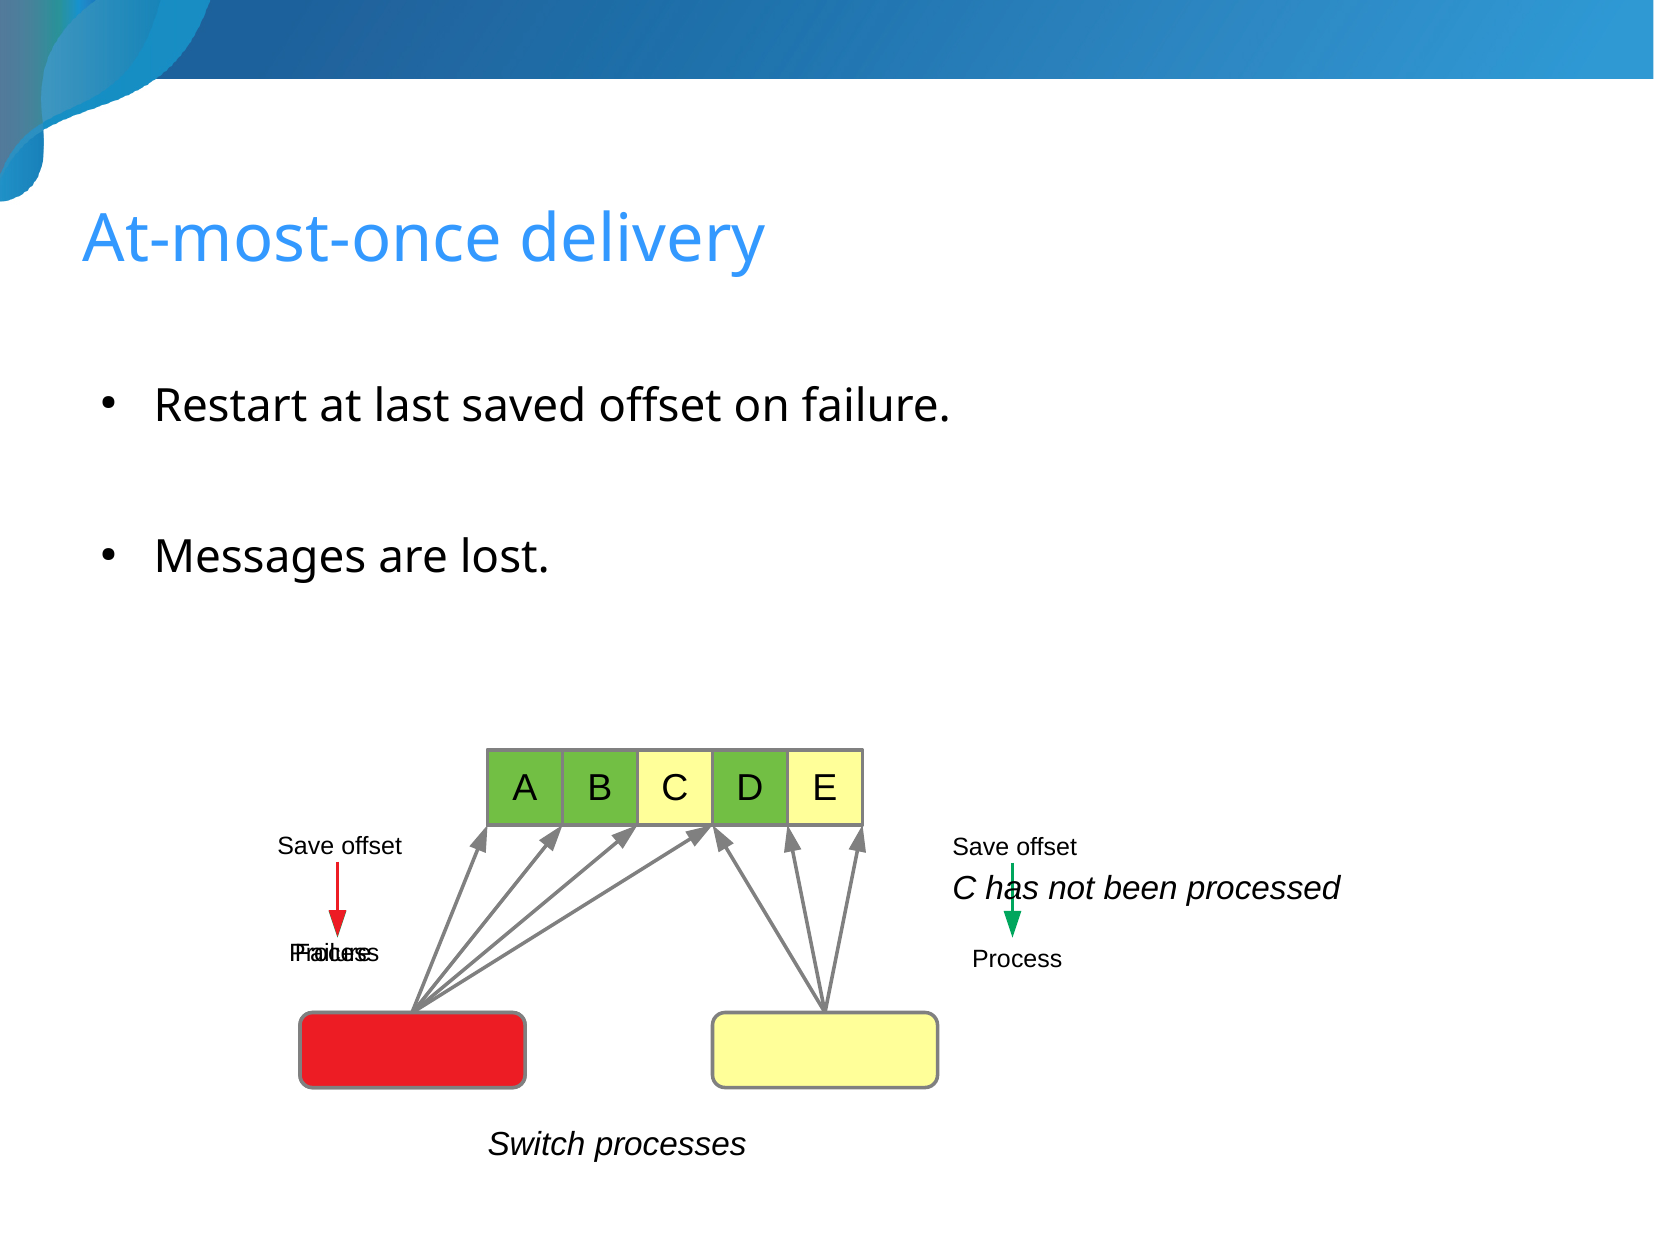

# At-most-once delivery
Restart at last saved offset on failure.
Messages are lost.
A
A
B
B
C
D
D
E
Save offset
Save offset
C has not been processed
Process
Failure
Process
Switch processes